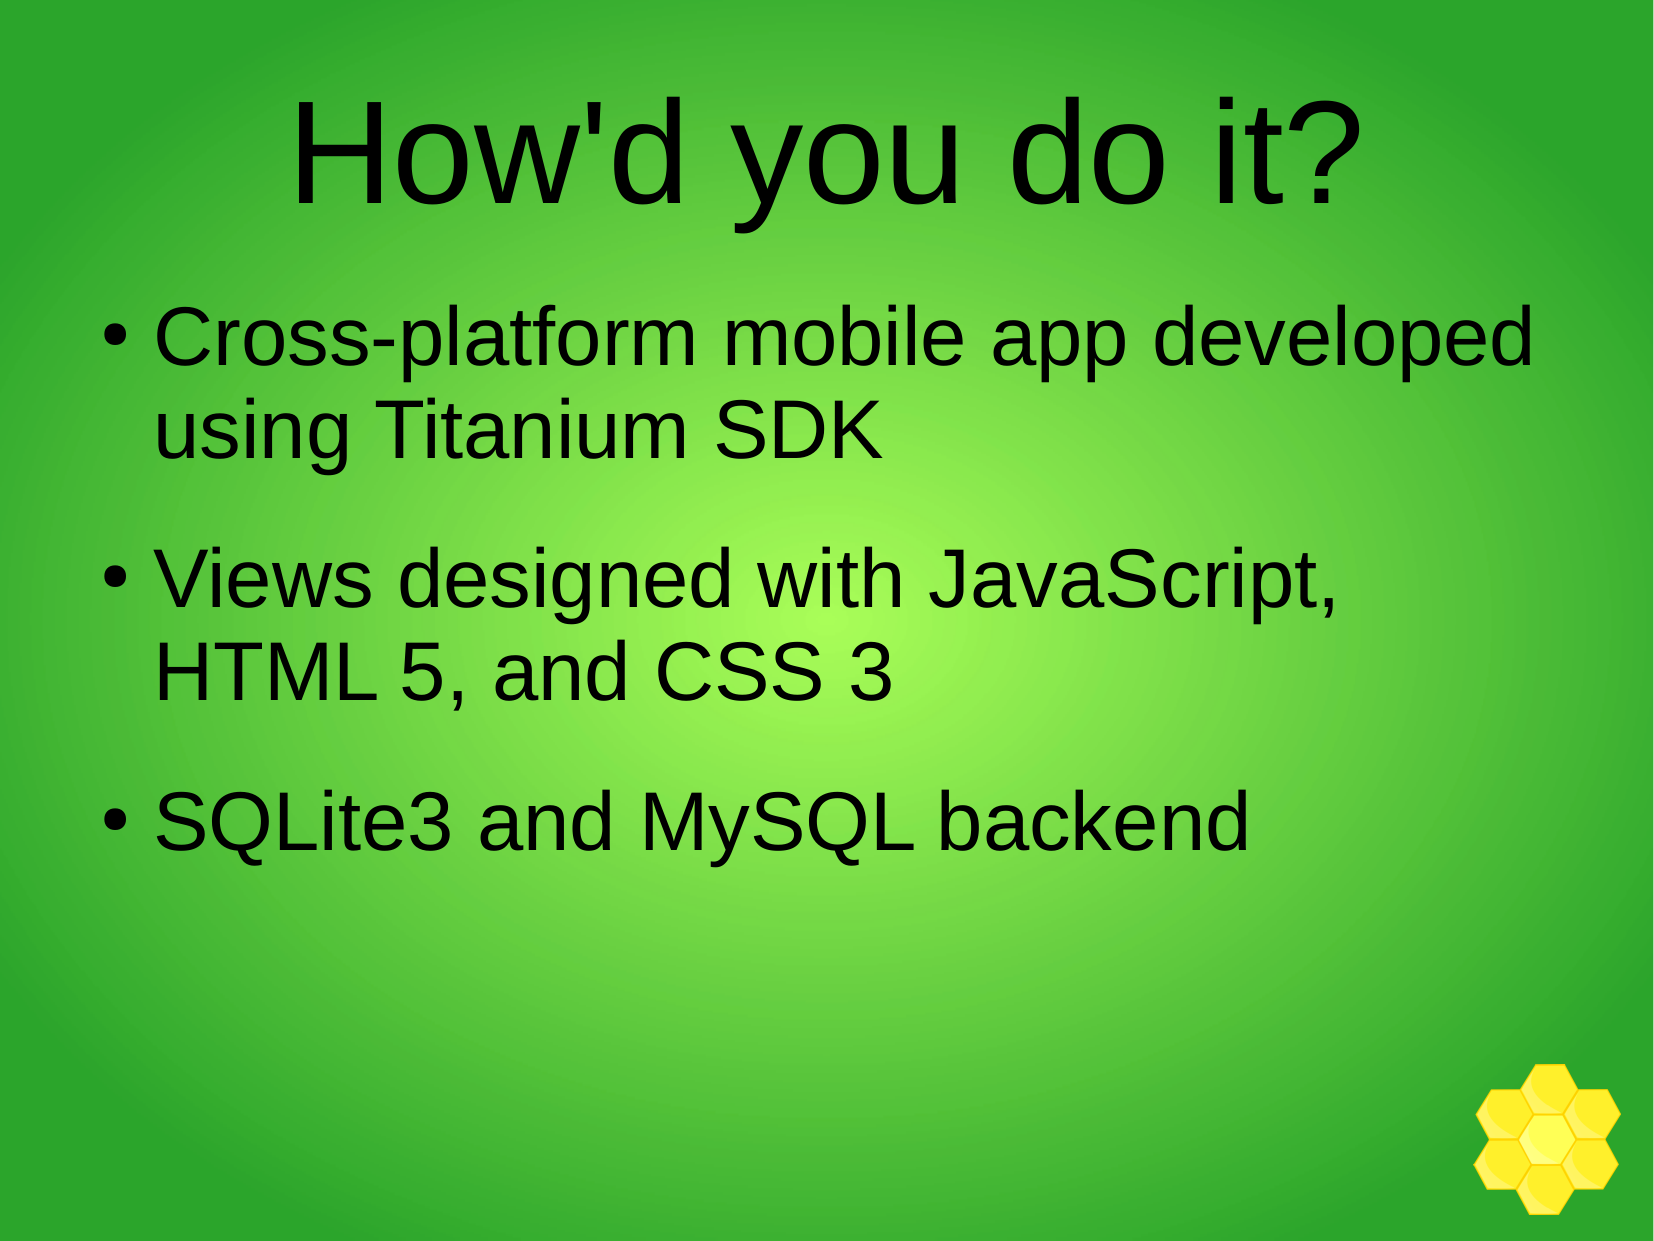

# How'd you do it?
Cross-platform mobile app developed using Titanium SDK
Views designed with JavaScript, HTML 5, and CSS 3
SQLite3 and MySQL backend